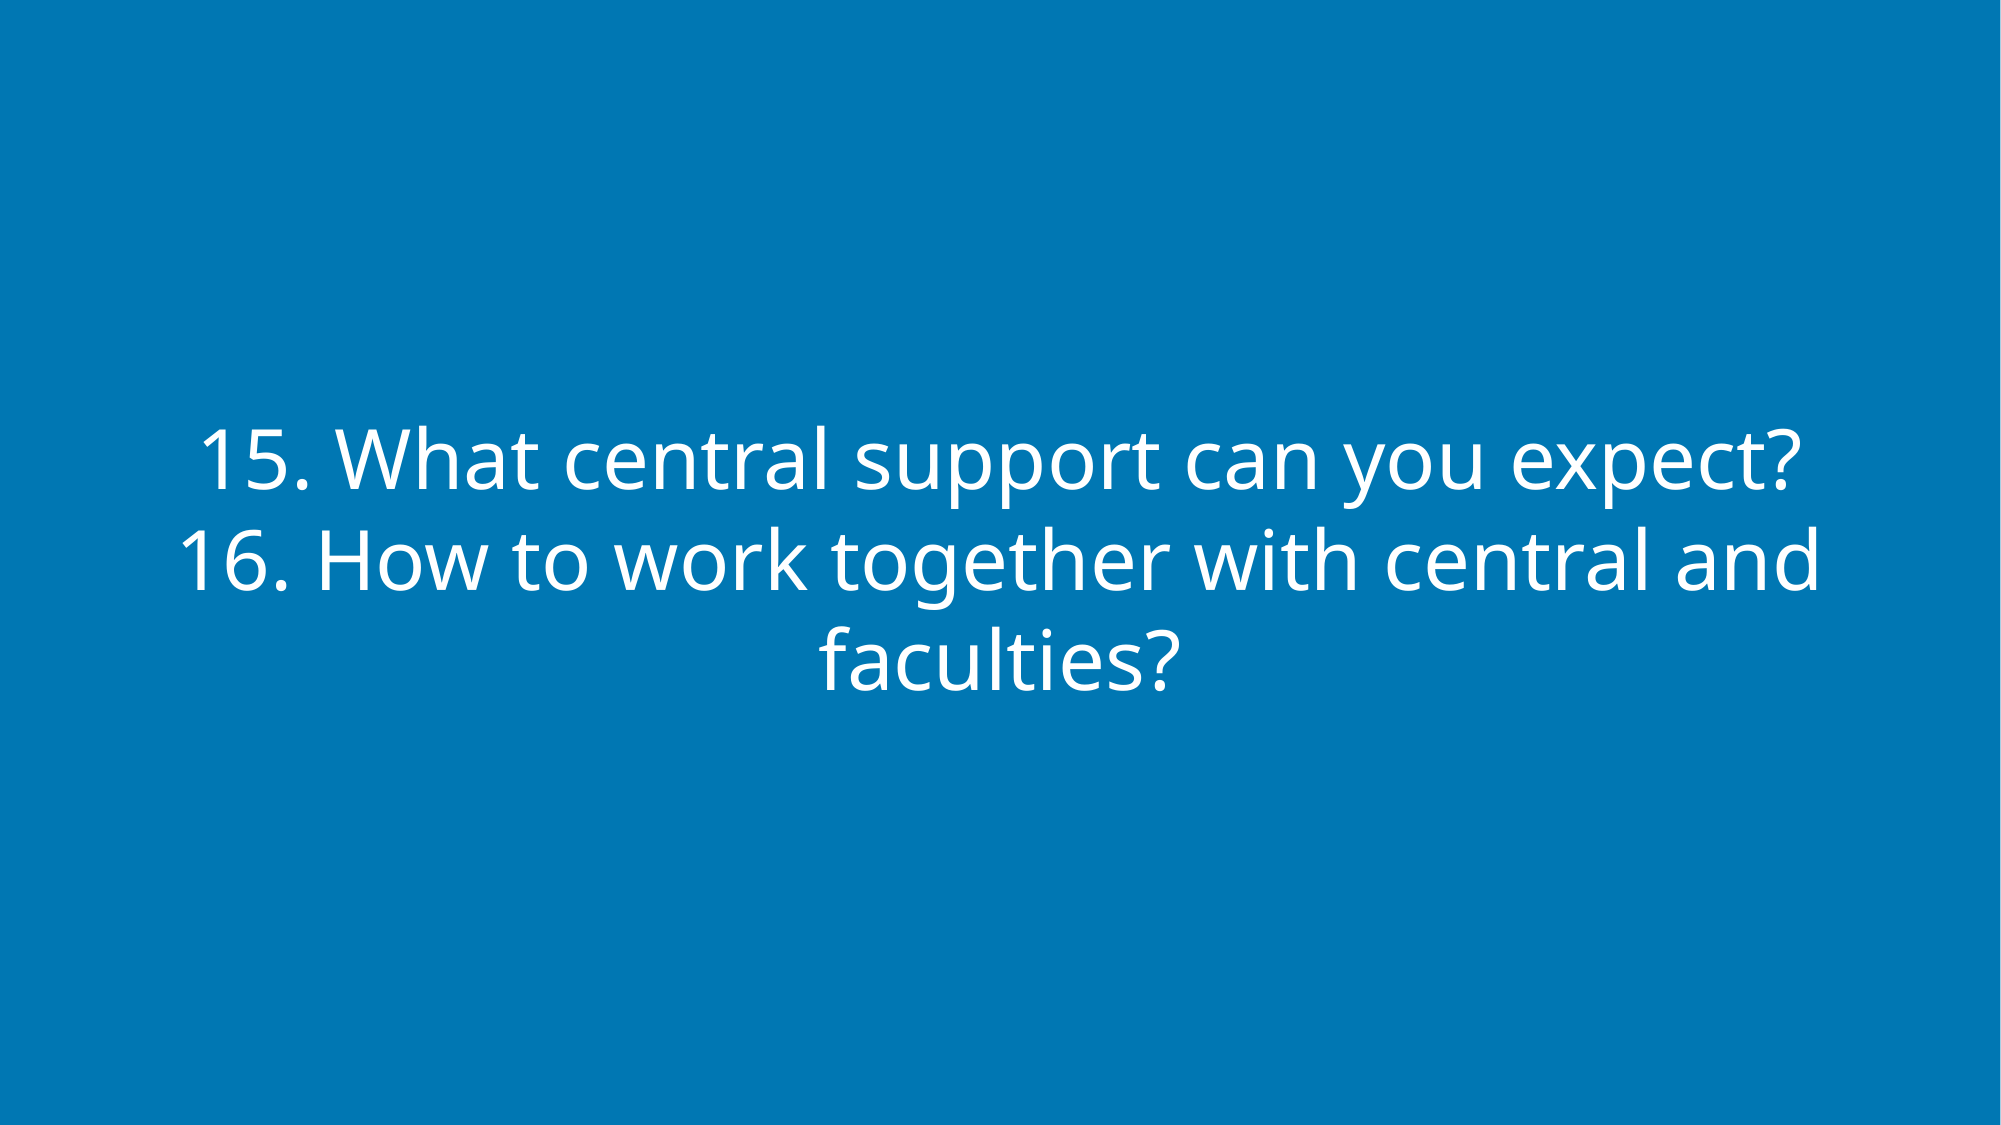

# 15. What central support can you expect?
16. How to work together with central and faculties?